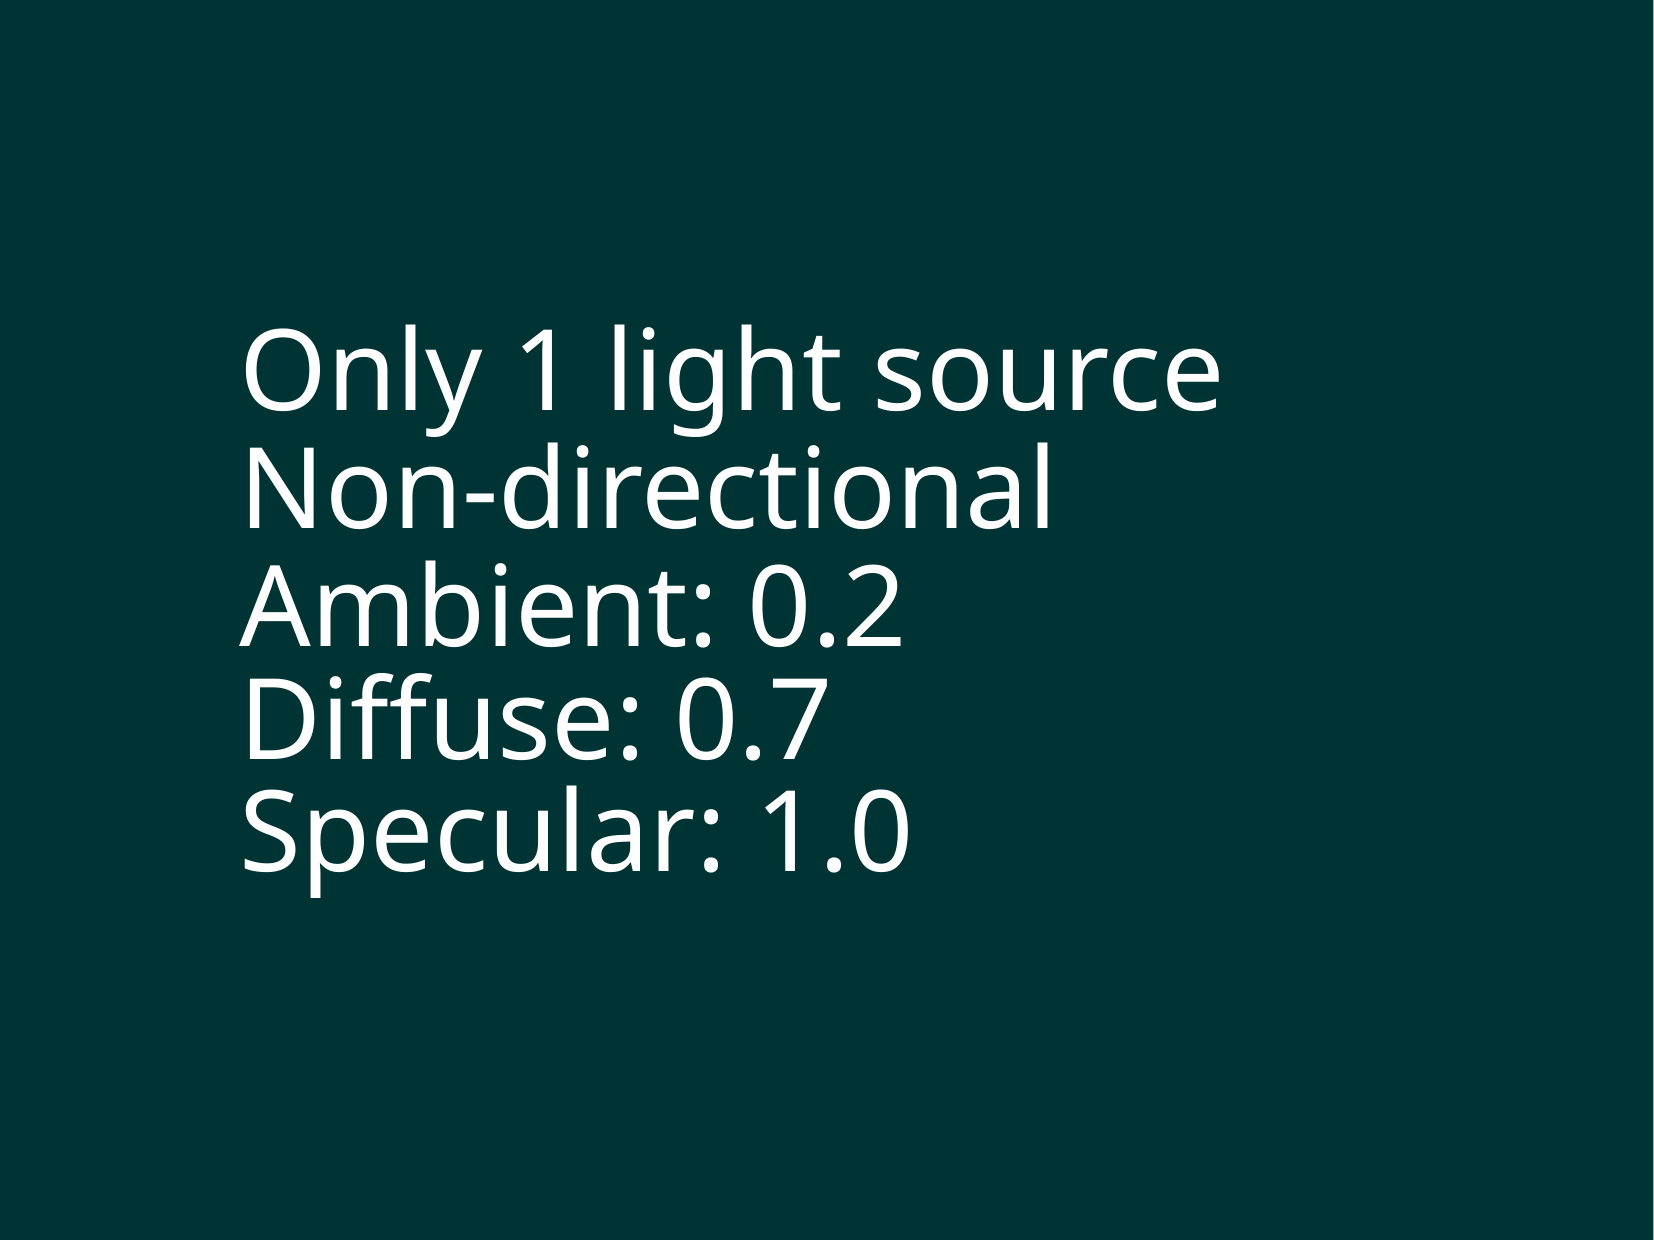

Only 1 light source
Non-directional
Ambient: 0.2
Diffuse: 0.7
Specular: 1.0